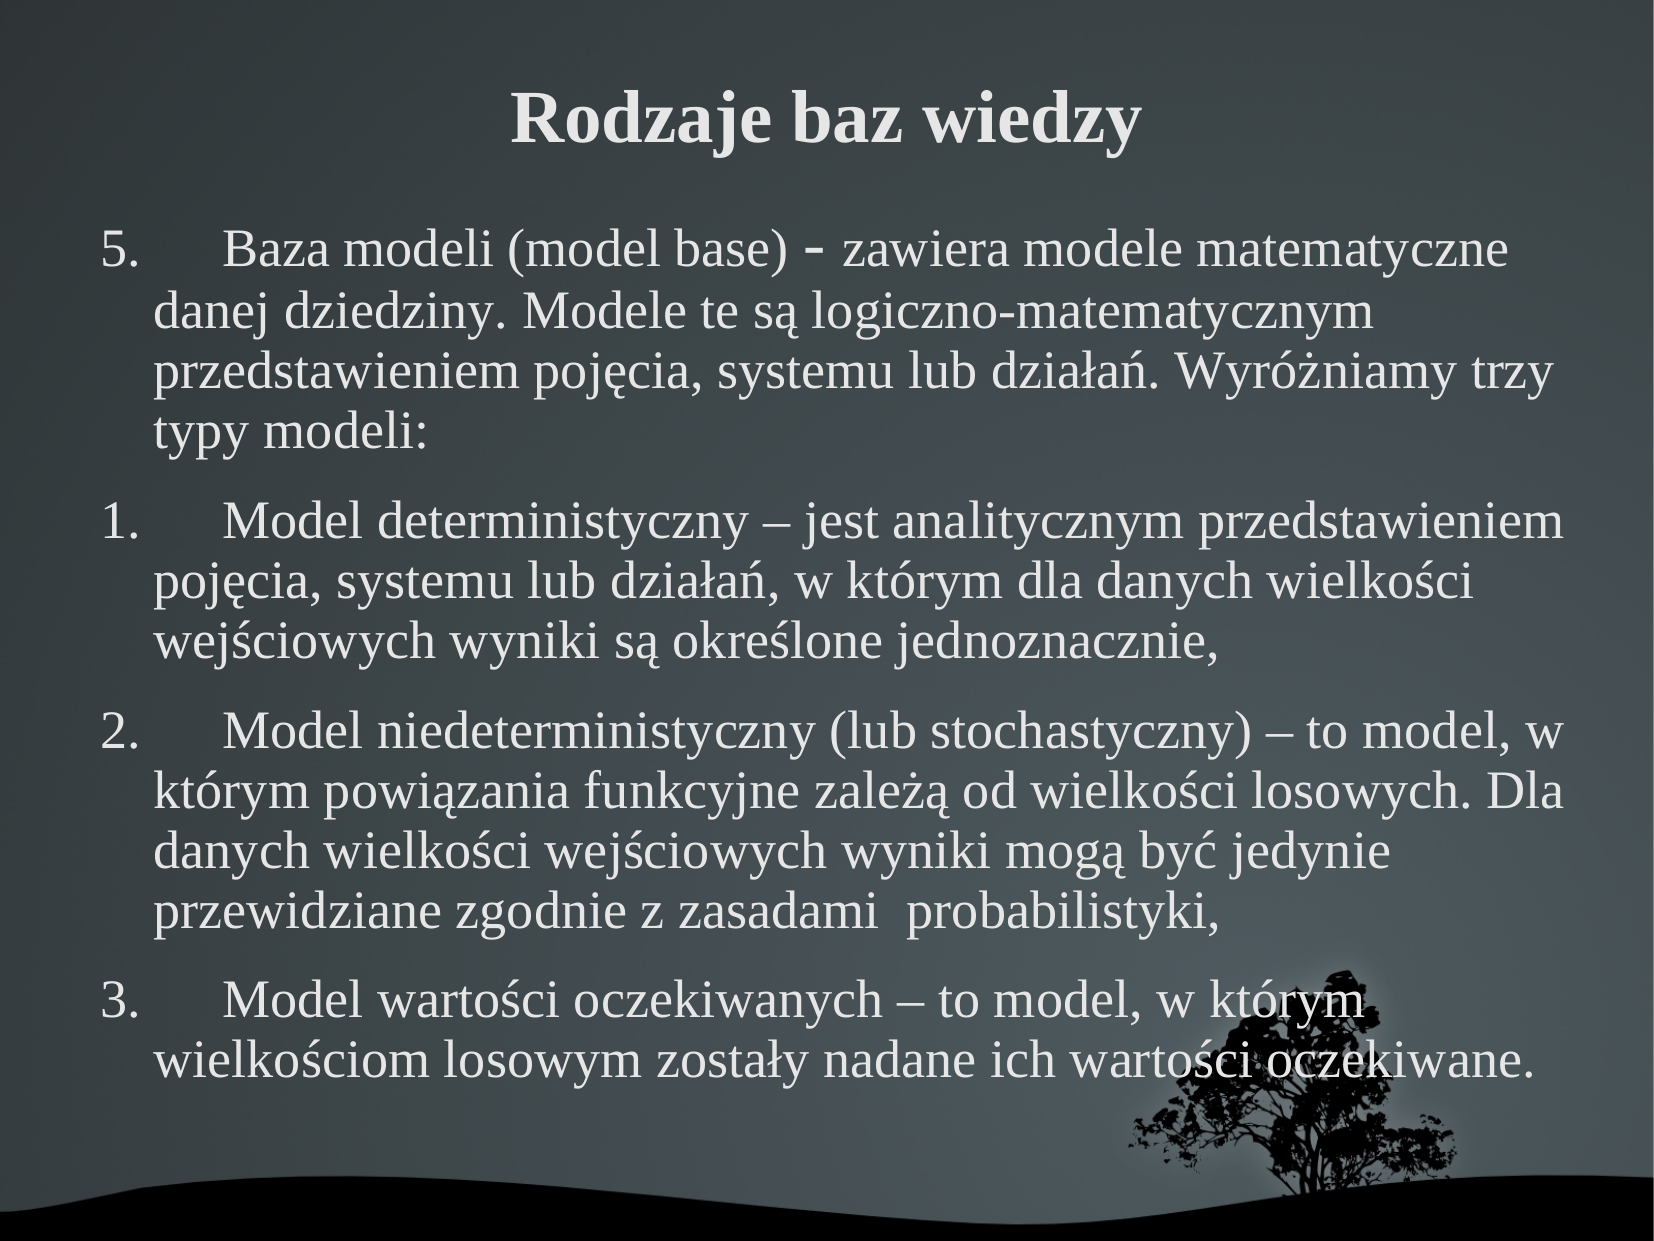

# Rodzaje baz wiedzy
5. Baza modeli (model base) - zawiera modele matematyczne danej dziedziny. Modele te są logiczno-matematycznym przedstawieniem pojęcia, systemu lub działań. Wyróżniamy trzy typy modeli:
1. Model deterministyczny – jest analitycznym przedstawieniem pojęcia, systemu lub działań, w którym dla danych wielkości wejściowych wyniki są określone jednoznacznie,
2. Model niedeterministyczny (lub stochastyczny) – to model, w którym powiązania funkcyjne zależą od wielkości losowych. Dla danych wielkości wejściowych wyniki mogą być jedynie przewidziane zgodnie z zasadami probabilistyki,
3. Model wartości oczekiwanych – to model, w którym wielkościom losowym zostały nadane ich wartości oczekiwane.